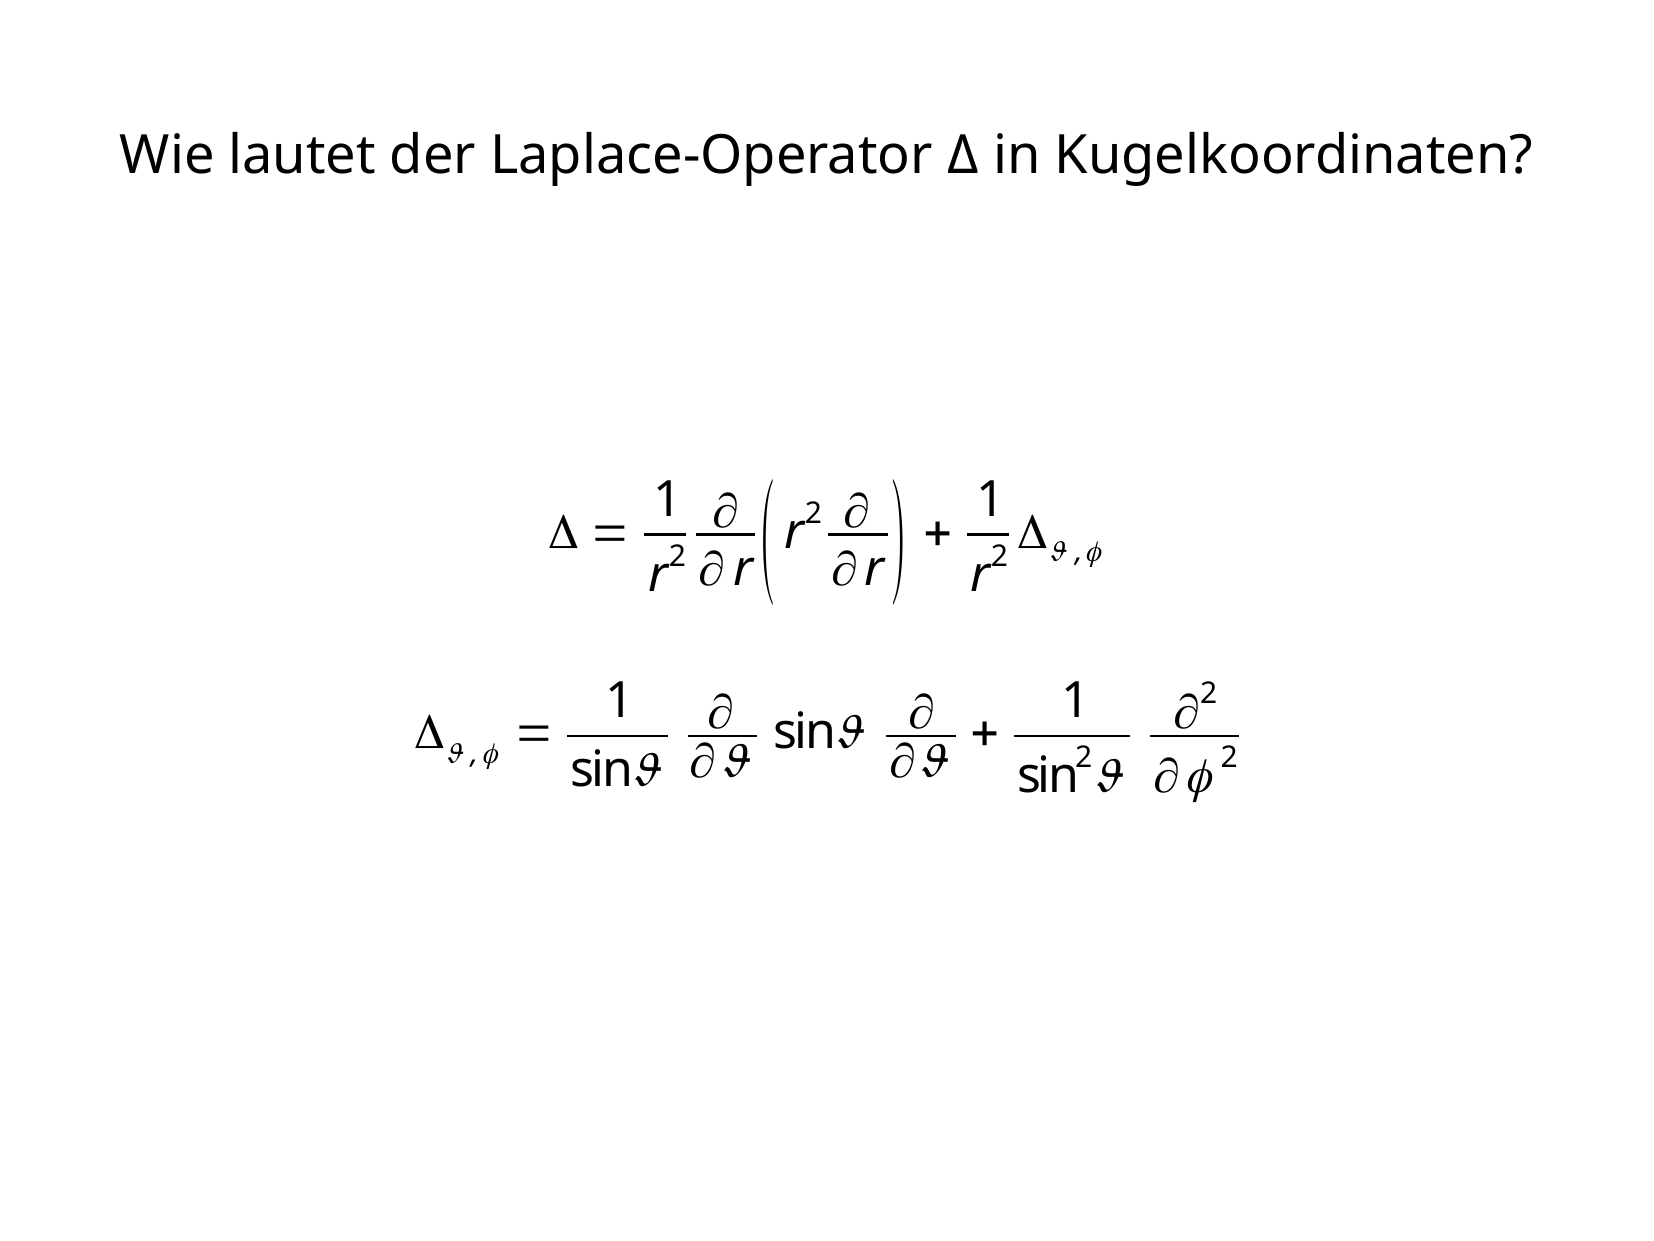

# Wie lautet der Laplace-Operator Δ in Kugelkoordinaten?